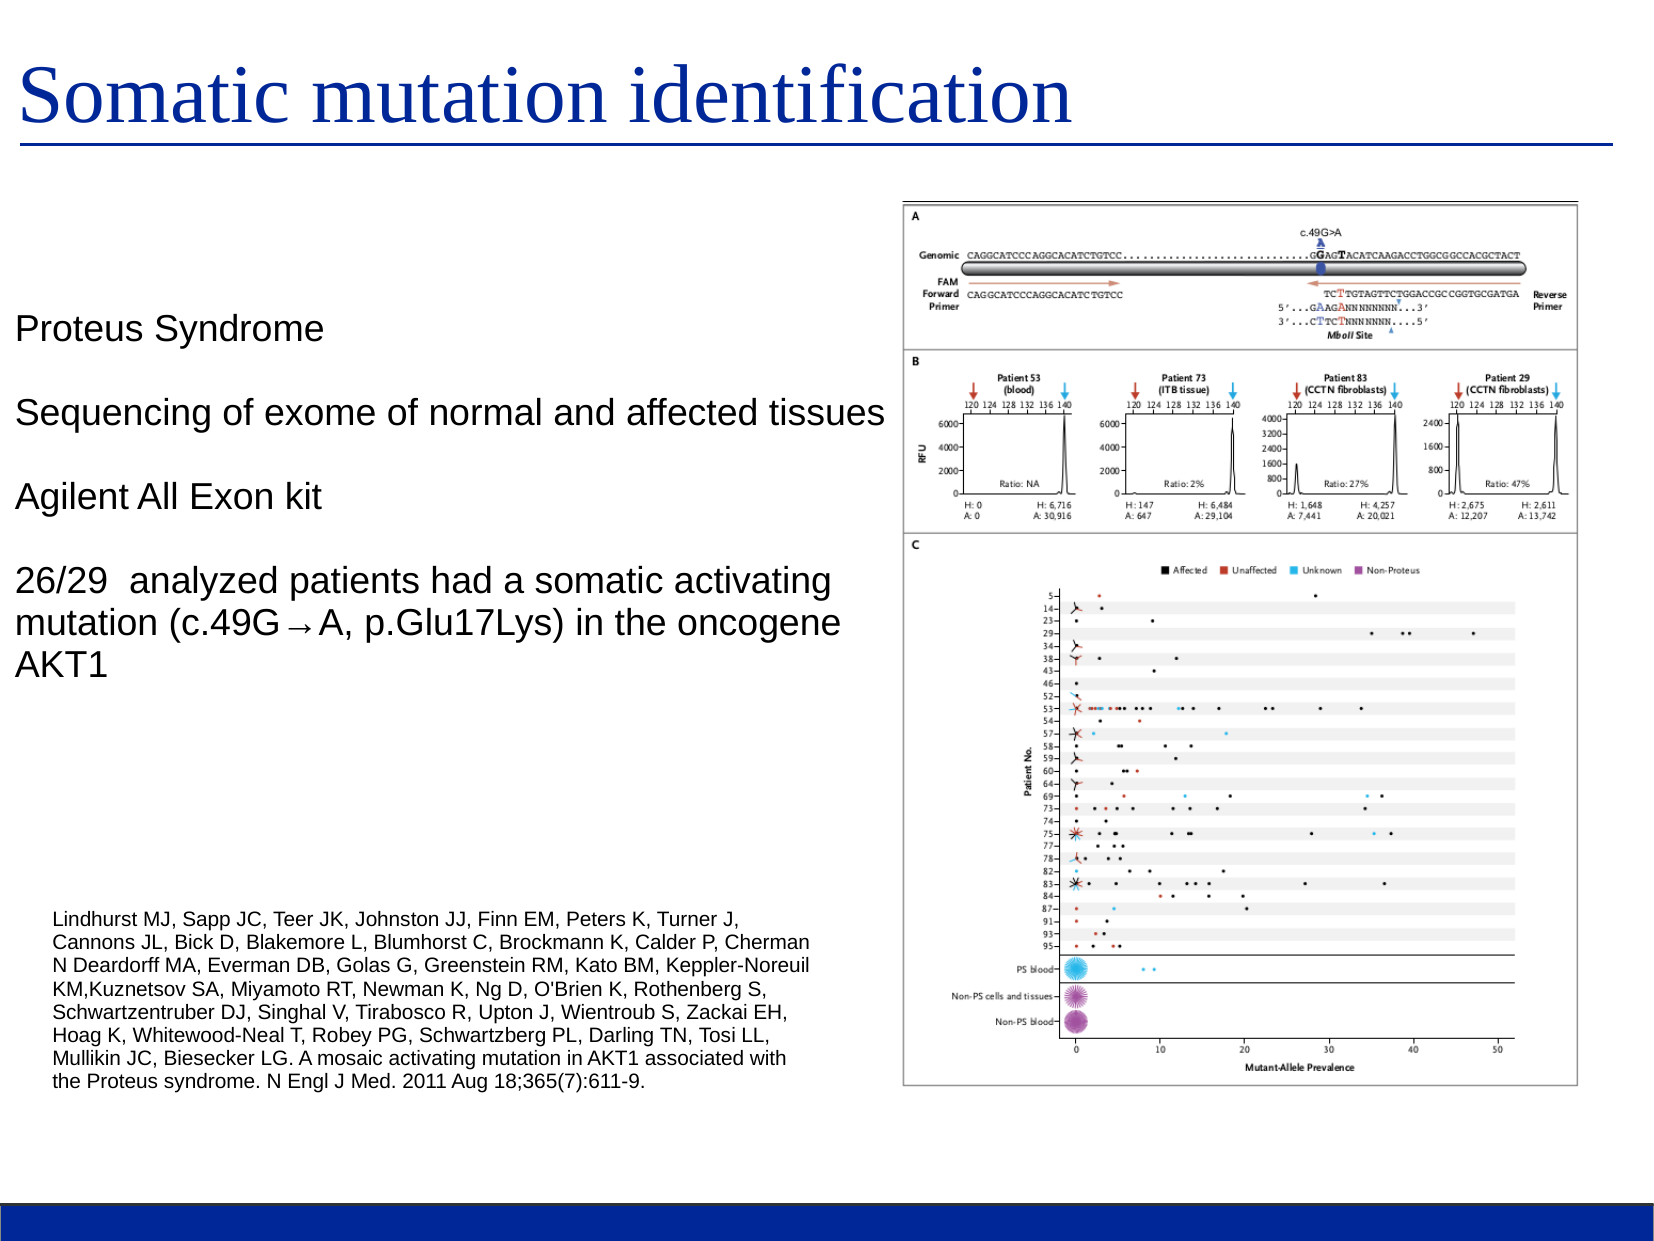

# Somatic mutation identification
Proteus Syndrome
Sequencing of exome of normal and affected tissues
Agilent All Exon kit
26/29 analyzed patients had a somatic activating mutation (c.49G→A, p.Glu17Lys) in the oncogene AKT1
Lindhurst MJ, Sapp JC, Teer JK, Johnston JJ, Finn EM, Peters K, Turner J,
Cannons JL, Bick D, Blakemore L, Blumhorst C, Brockmann K, Calder P, Cherman N Deardorff MA, Everman DB, Golas G, Greenstein RM, Kato BM, Keppler-Noreuil KM,Kuznetsov SA, Miyamoto RT, Newman K, Ng D, O'Brien K, Rothenberg S,
Schwartzentruber DJ, Singhal V, Tirabosco R, Upton J, Wientroub S, Zackai EH,
Hoag K, Whitewood-Neal T, Robey PG, Schwartzberg PL, Darling TN, Tosi LL,
Mullikin JC, Biesecker LG. A mosaic activating mutation in AKT1 associated with the Proteus syndrome. N Engl J Med. 2011 Aug 18;365(7):611-9.